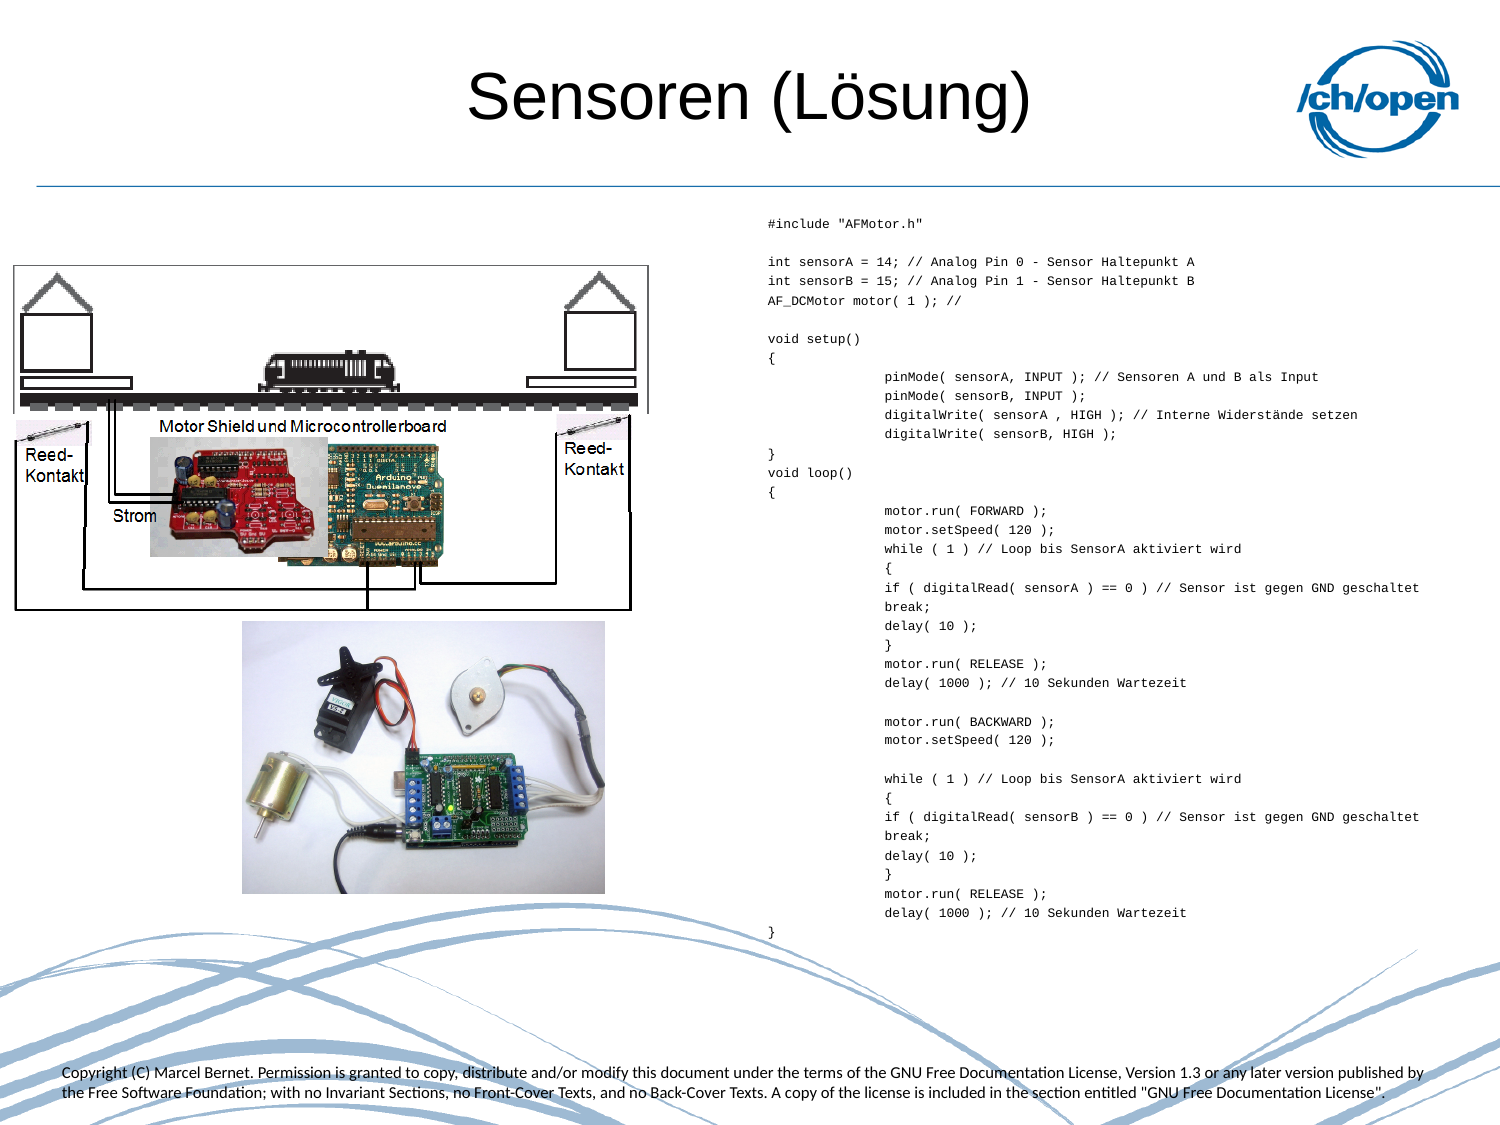

Sensoren (Lösung)
# #include "AFMotor.h"
int sensorA = 14; // Analog Pin 0 - Sensor Haltepunkt A
int sensorB = 15; // Analog Pin 1 - Sensor Haltepunkt B
AF_DCMotor motor( 1 ); //
void setup()
{
	pinMode( sensorA, INPUT ); // Sensoren A und B als Input
	pinMode( sensorB, INPUT );
	digitalWrite( sensorA , HIGH ); // Interne Widerstände setzen
	digitalWrite( sensorB, HIGH );
}
void loop()
{
	motor.run( FORWARD );
	motor.setSpeed( 120 );
	while ( 1 ) // Loop bis SensorA aktiviert wird
	{
		if ( digitalRead( sensorA ) == 0 ) // Sensor ist gegen GND geschaltet
			break;
		delay( 10 );
	}
	motor.run( RELEASE );
	delay( 1000 ); // 10 Sekunden Wartezeit
	motor.run( BACKWARD );
	motor.setSpeed( 120 );
	while ( 1 ) // Loop bis SensorA aktiviert wird
	{
		if ( digitalRead( sensorB ) == 0 ) // Sensor ist gegen GND geschaltet
			break;
		delay( 10 );
	}
	motor.run( RELEASE );
	delay( 1000 ); // 10 Sekunden Wartezeit
}